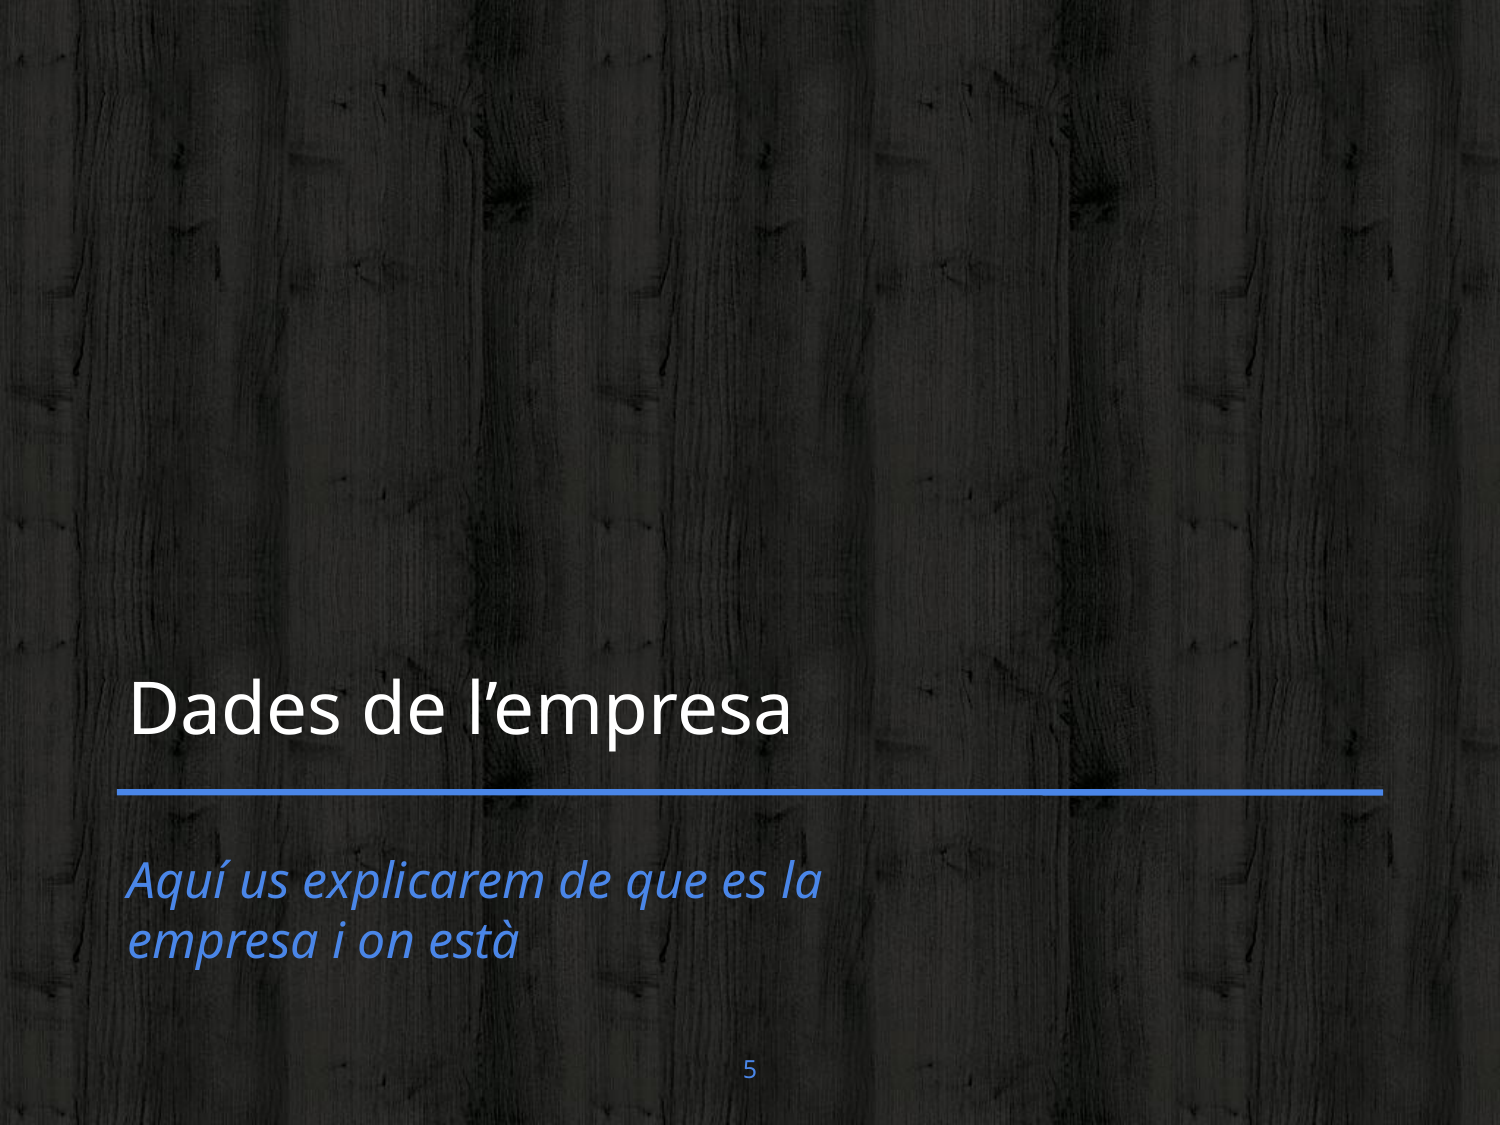

Dades de l’empresa
# Aquí us explicarem de que es la empresa i on està
5